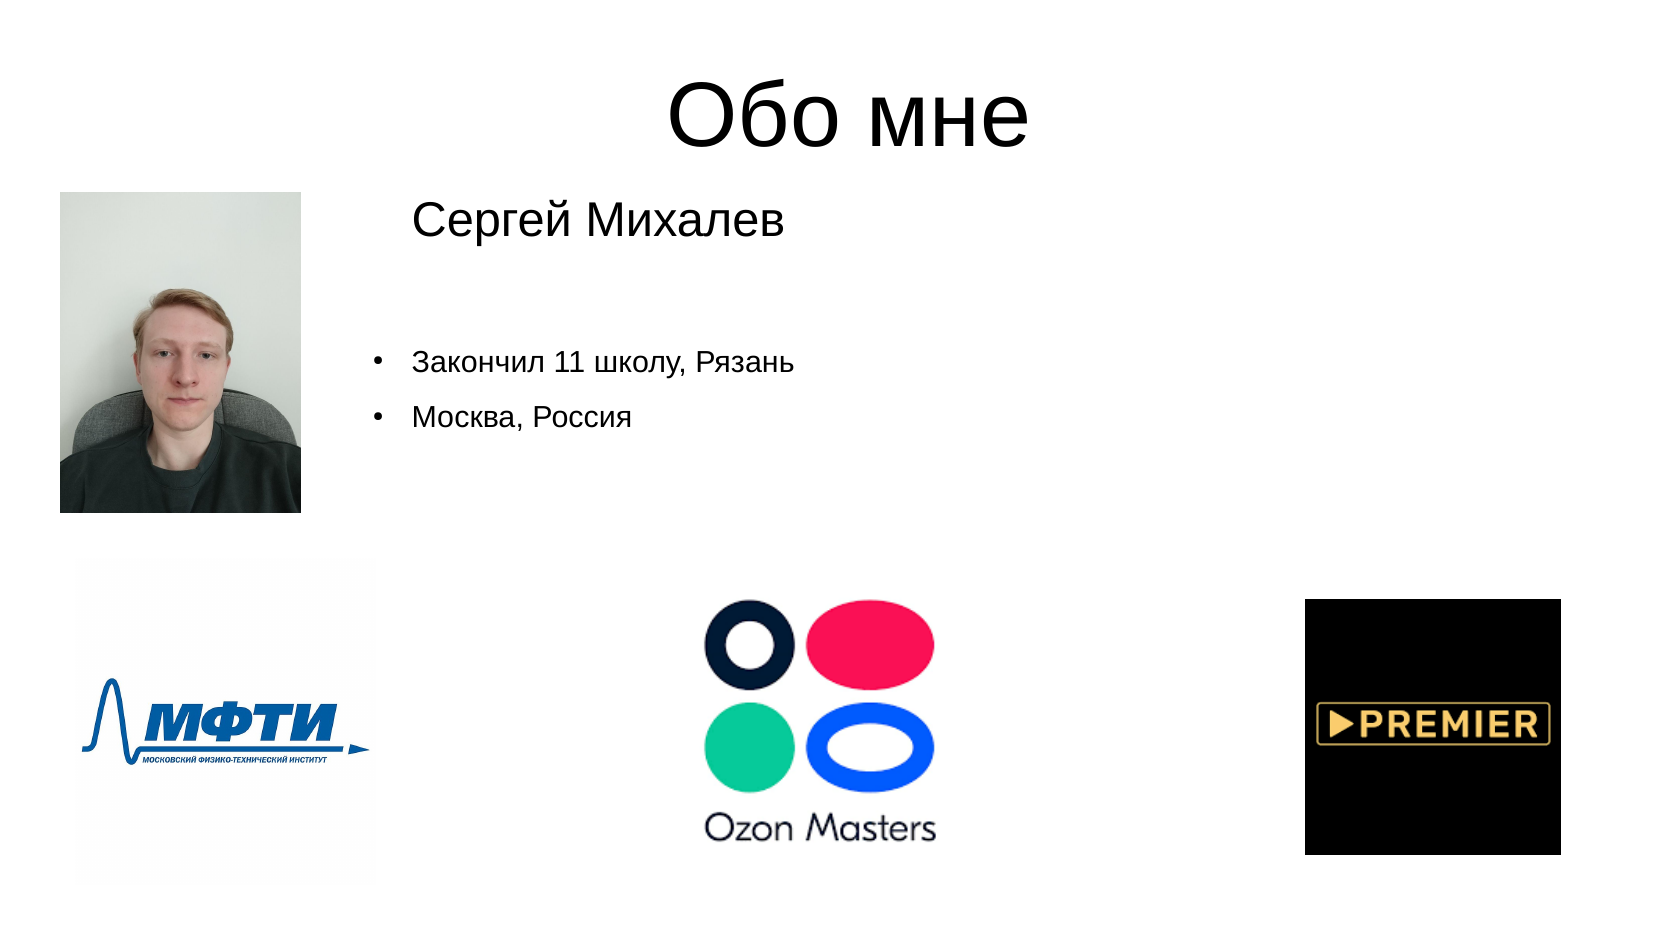

# Обо мне
Сергей Михалев
Закончил 11 школу, Рязань
Москва, Россия